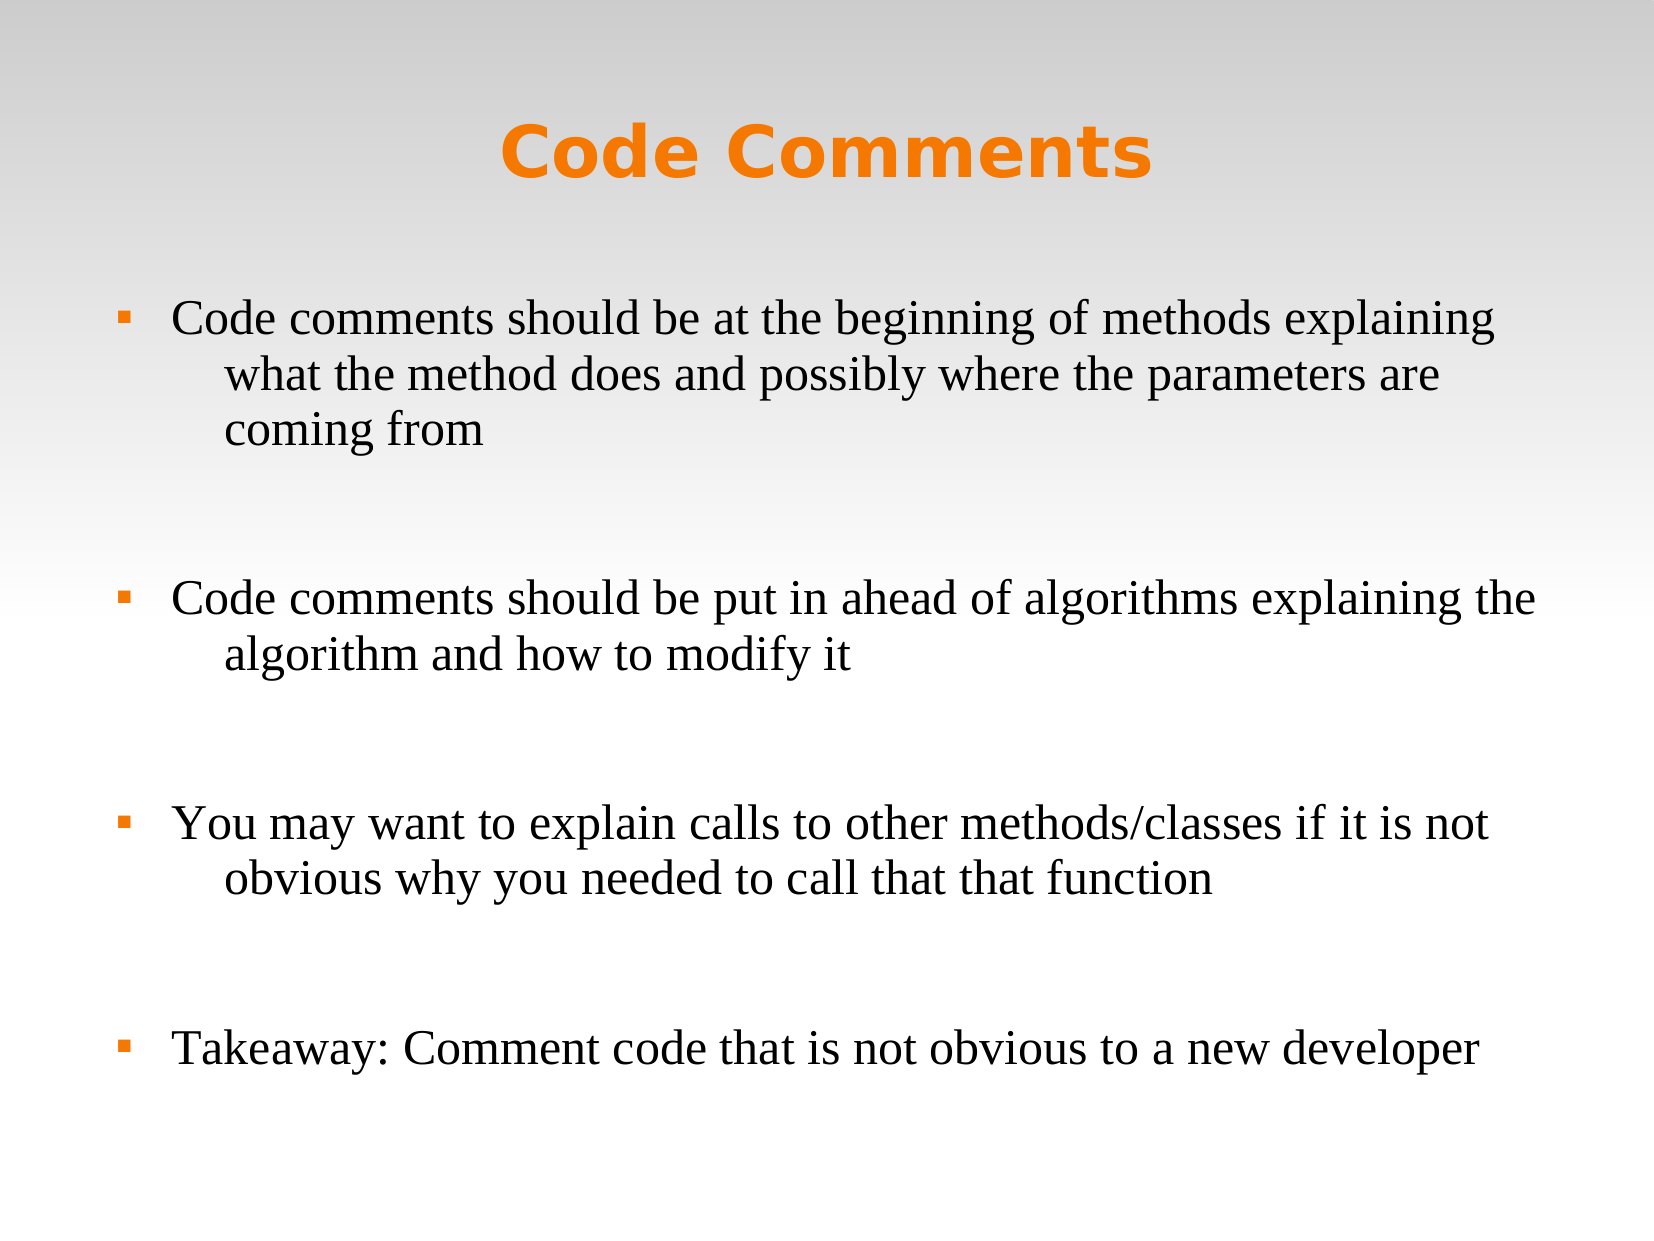

# Code Comments
Code comments should be at the beginning of methods explaining what the method does and possibly where the parameters are coming from
Code comments should be put in ahead of algorithms explaining the algorithm and how to modify it
You may want to explain calls to other methods/classes if it is not obvious why you needed to call that that function
Takeaway: Comment code that is not obvious to a new developer